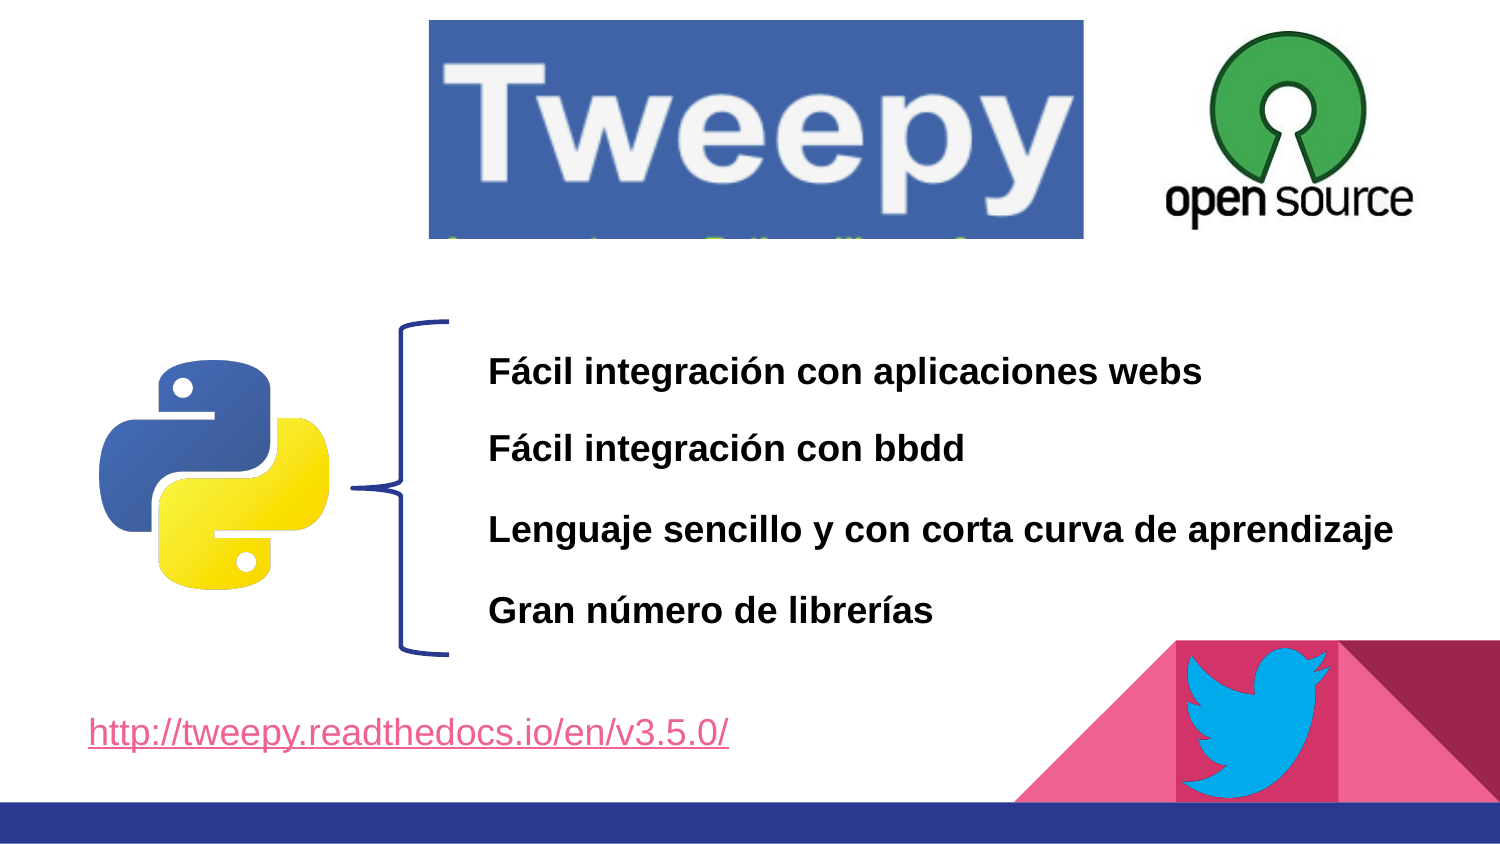

Fácil integración con aplicaciones webs
Fácil integración con bbdd
Lenguaje sencillo y con corta curva de aprendizaje
Gran número de librerías
http://tweepy.readthedocs.io/en/v3.5.0/